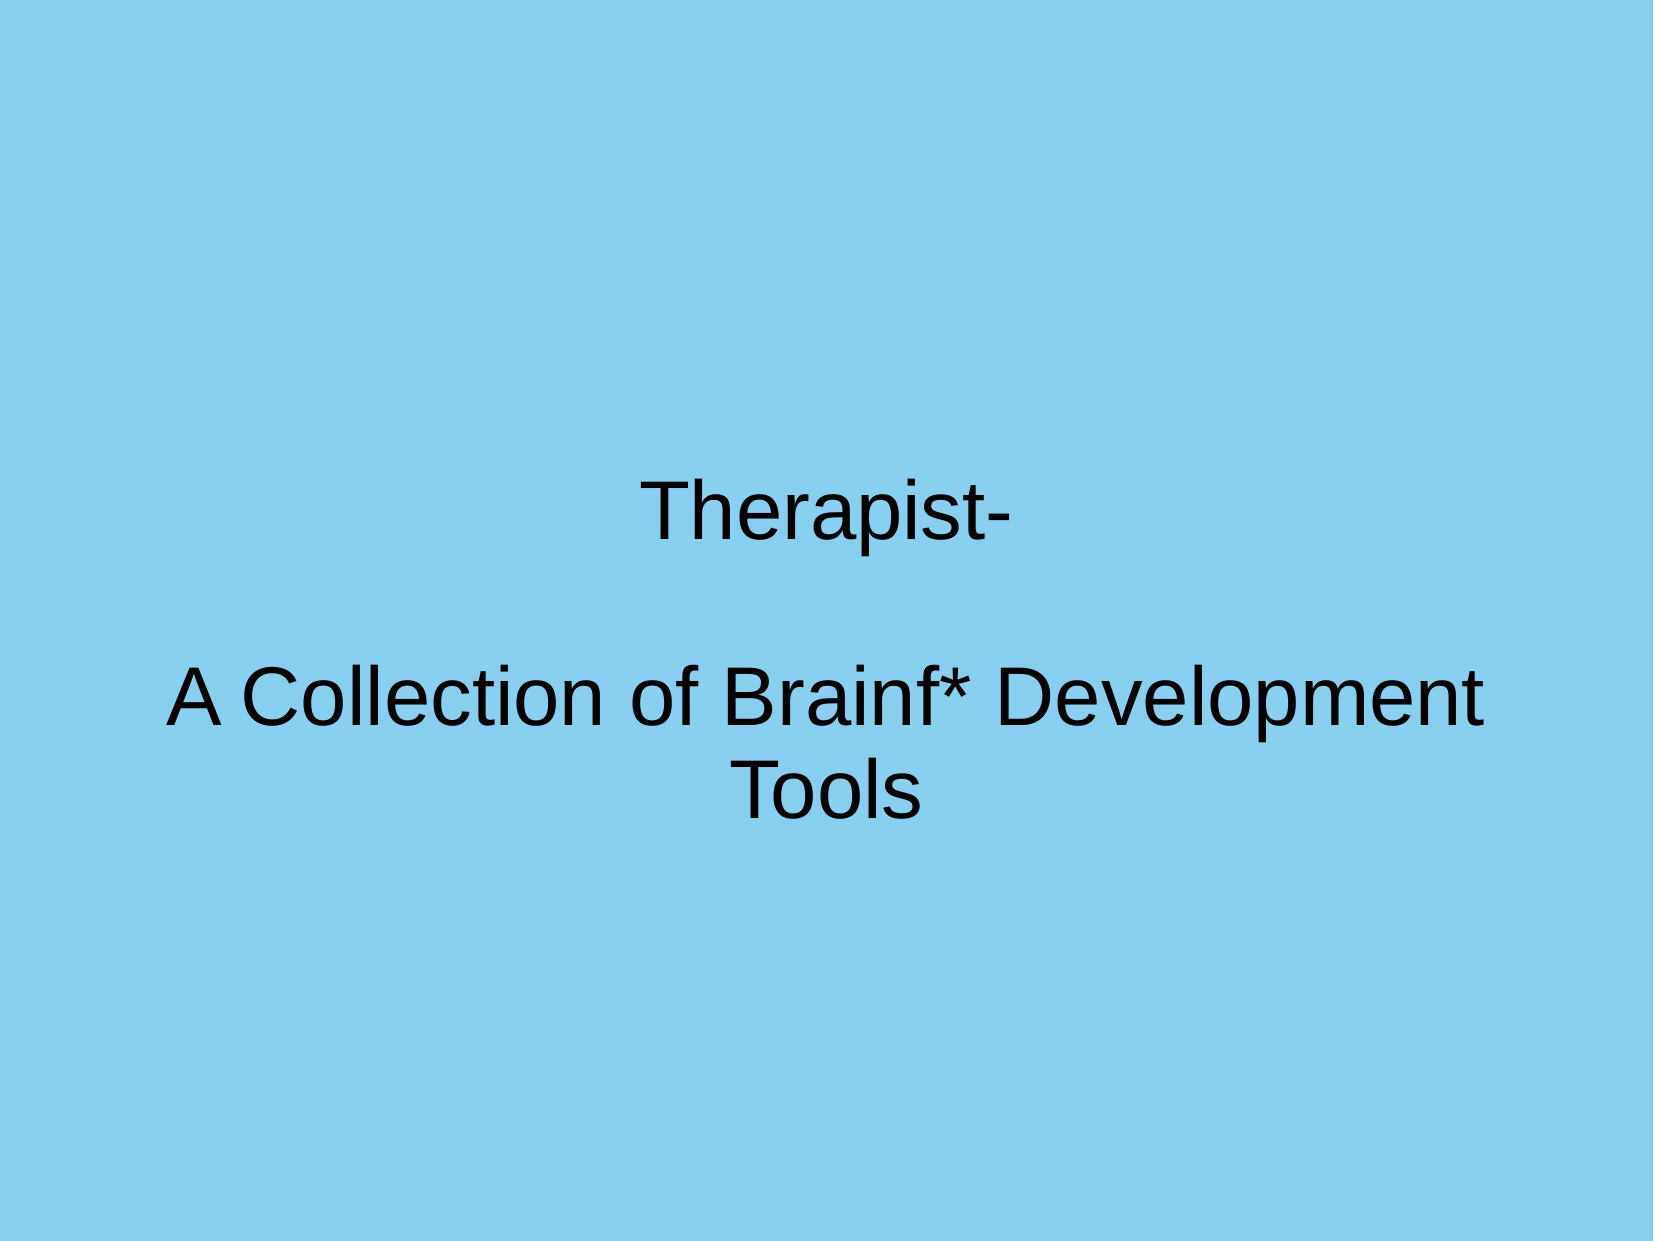

#
Therapist-
A Collection of Brainf* Development Tools